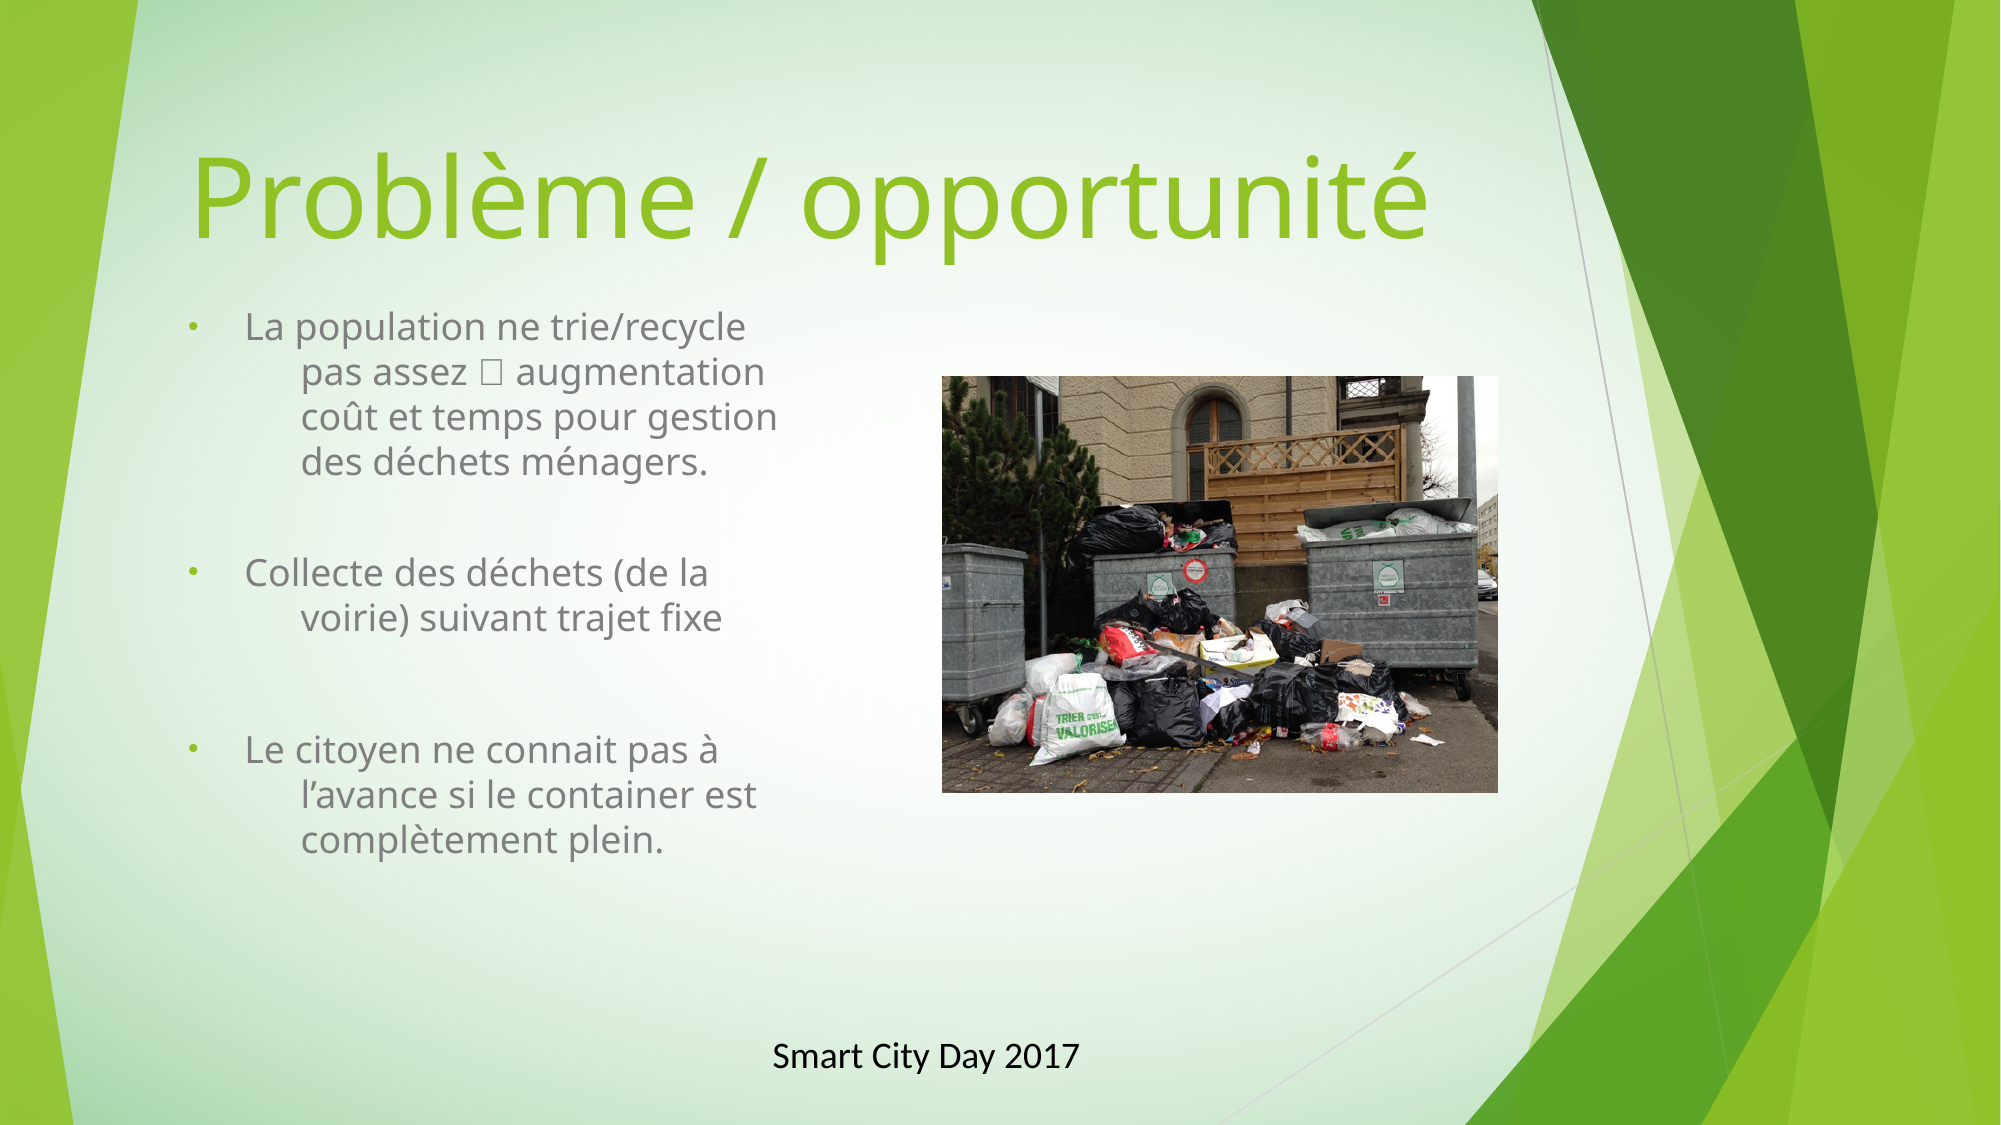

# Problème / opportunité
La population ne trie/recycle pas assez  augmentation coût et temps pour gestion des déchets ménagers.
Collecte des déchets (de la voirie) suivant trajet fixe
Le citoyen ne connait pas à l’avance si le container est complètement plein.
Smart City Day 2017